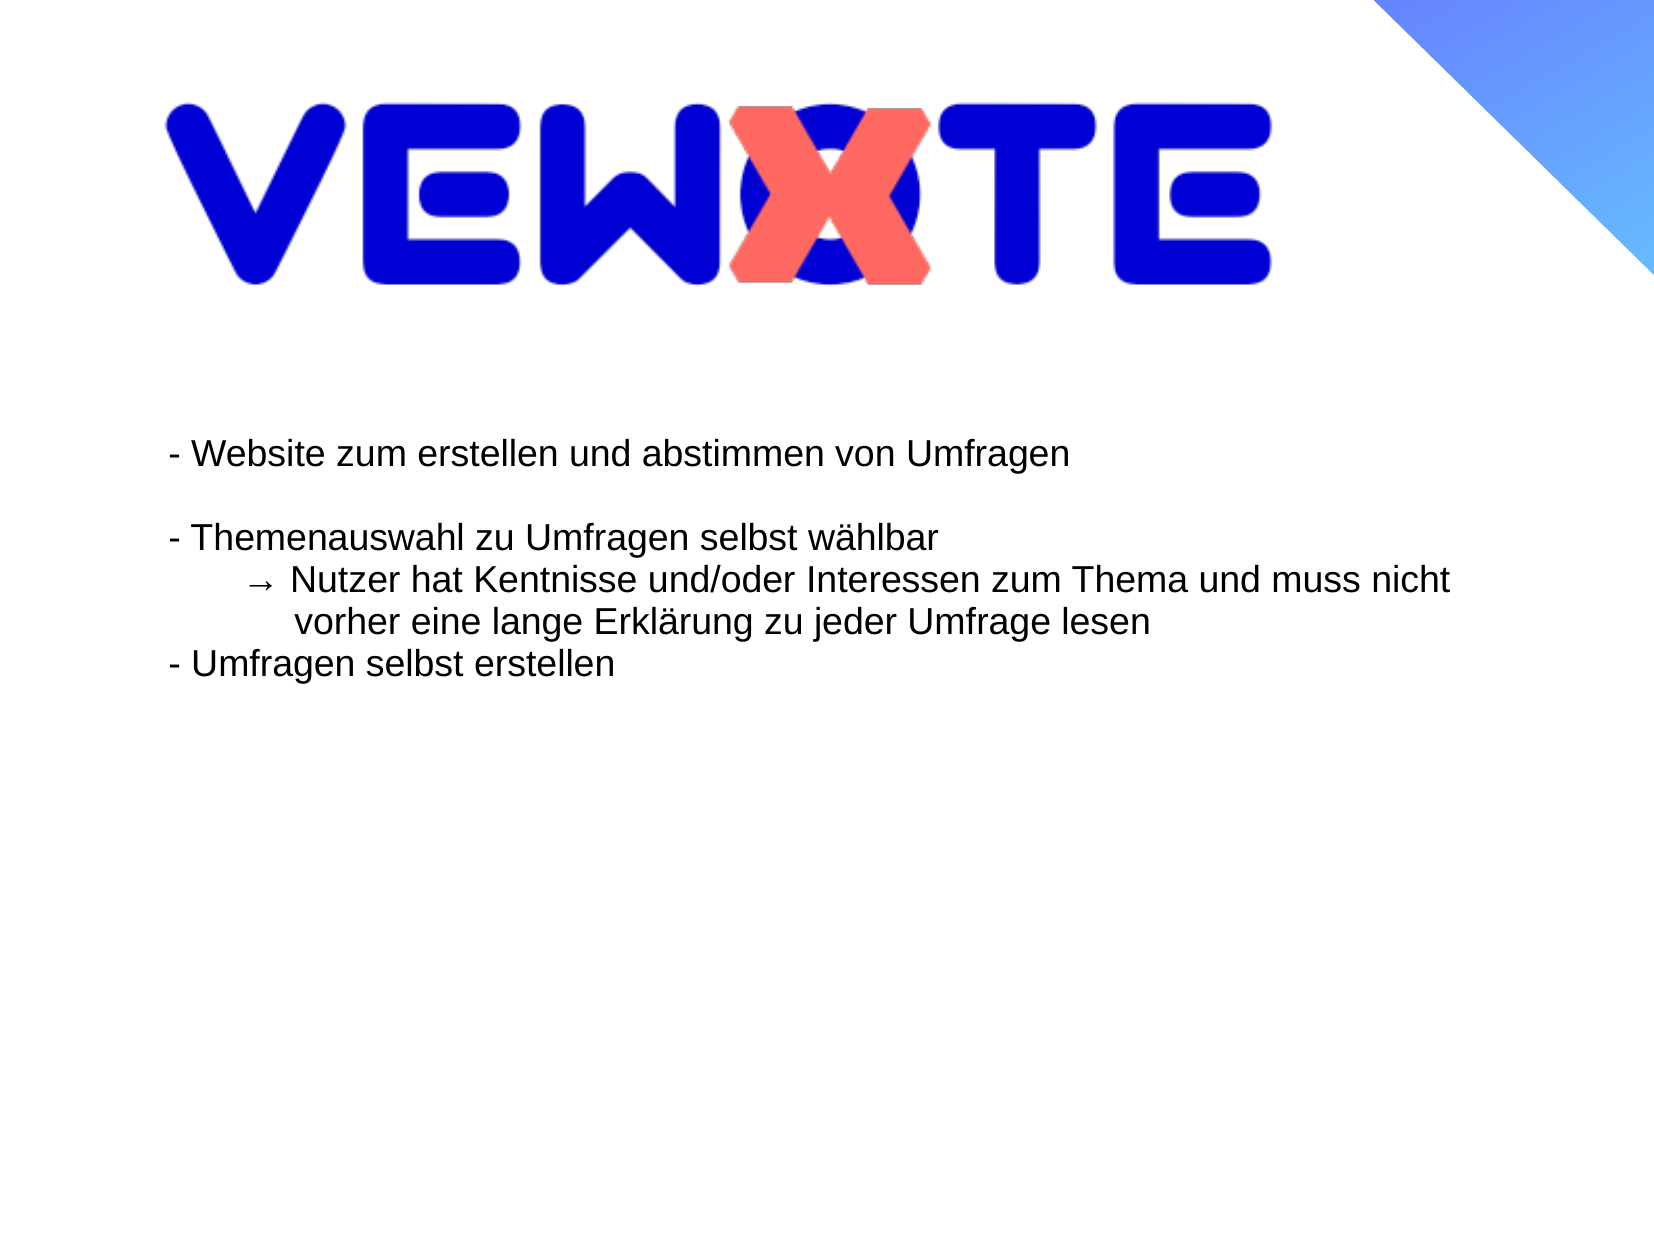

- Website zum erstellen und abstimmen von Umfragen
- Themenauswahl zu Umfragen selbst wählbar
	→ Nutzer hat Kentnisse und/oder Interessen zum Thema und muss nicht 		 vorher eine lange Erklärung zu jeder Umfrage lesen
- Umfragen selbst erstellen